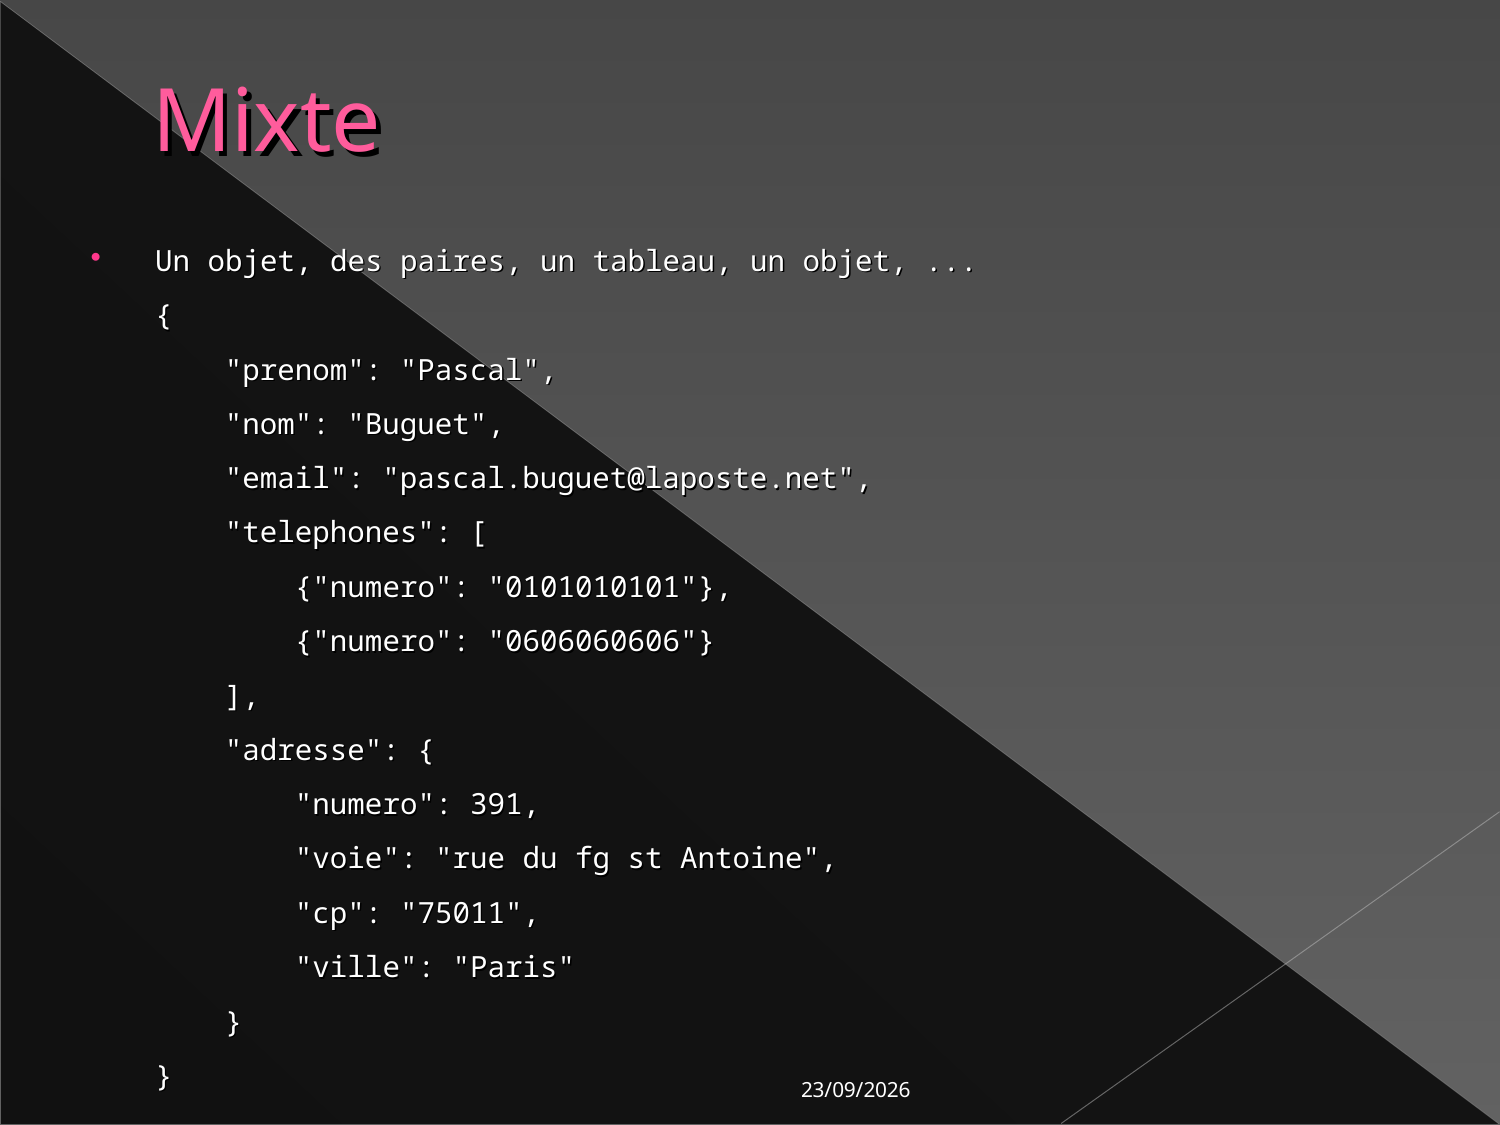

# Mixte
Un objet, des paires, un tableau, un objet, ...
{
 "prenom": "Pascal",
 "nom": "Buguet",
 "email": "pascal.buguet@laposte.net",
 "telephones": [
 {"numero": "0101010101"},
 {"numero": "0606060606"}
 ],
 "adresse": {
 "numero": 391,
 "voie": "rue du fg st Antoine",
 "cp": "75011",
 "ville": "Paris"
 }
}